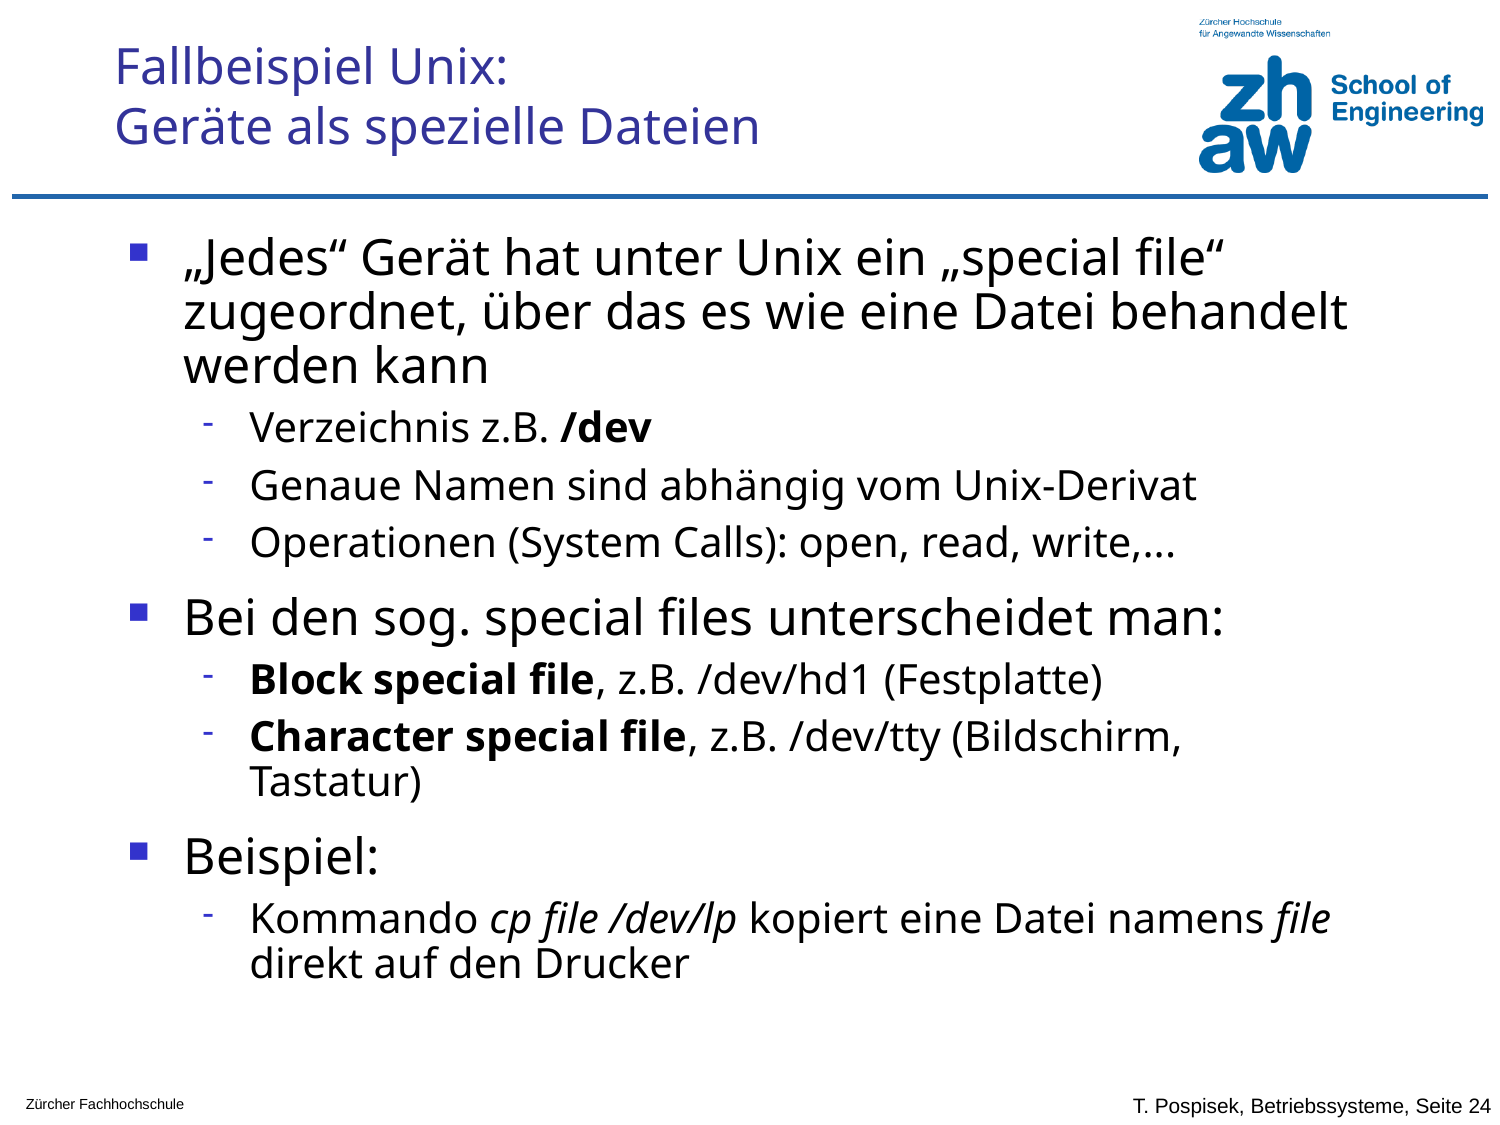

# Fallbeispiel Unix: Geräte als spezielle Dateien
„Jedes“ Gerät hat unter Unix ein „special file“ zugeordnet, über das es wie eine Datei behandelt werden kann
Verzeichnis z.B. /dev
Genaue Namen sind abhängig vom Unix-Derivat
Operationen (System Calls): open, read, write,...
Bei den sog. special files unterscheidet man:
Block special file, z.B. /dev/hd1 (Festplatte)
Character special file, z.B. /dev/tty (Bildschirm, Tastatur)
Beispiel:
Kommando cp file /dev/lp kopiert eine Datei namens file direkt auf den Drucker